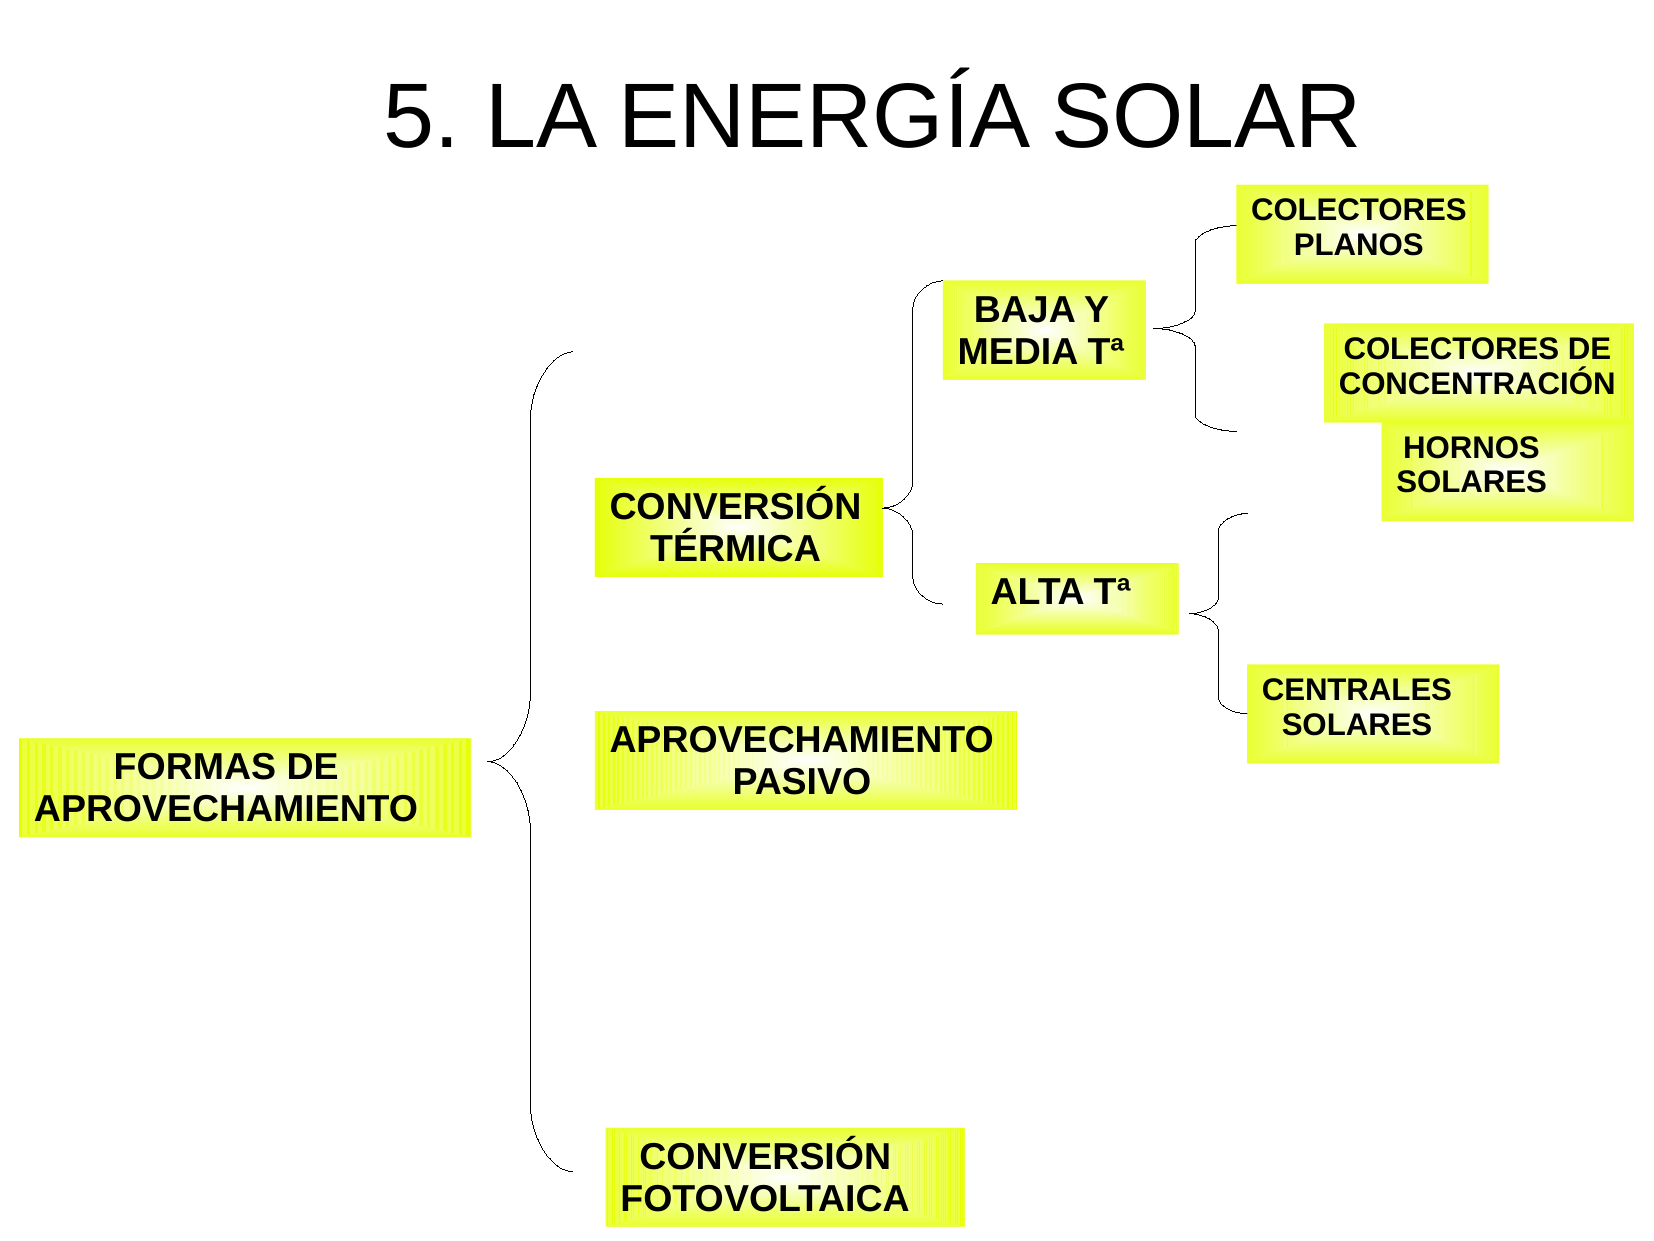

# 5. LA ENERGÍA SOLAR
COLECTORES PLANOS
BAJA Y MEDIA Tª
COLECTORES DE CONCENTRACIÓN
HORNOS SOLARES
CONVERSIÓN TÉRMICA
CONVERSIÓN TÉRMICA
ALTA Tª
CENTRALES SOLARES
APROVECHAMIENTO PASIVO
FORMAS DE APROVECHAMIENTO
CONVERSIÓN FOTOVOLTAICA